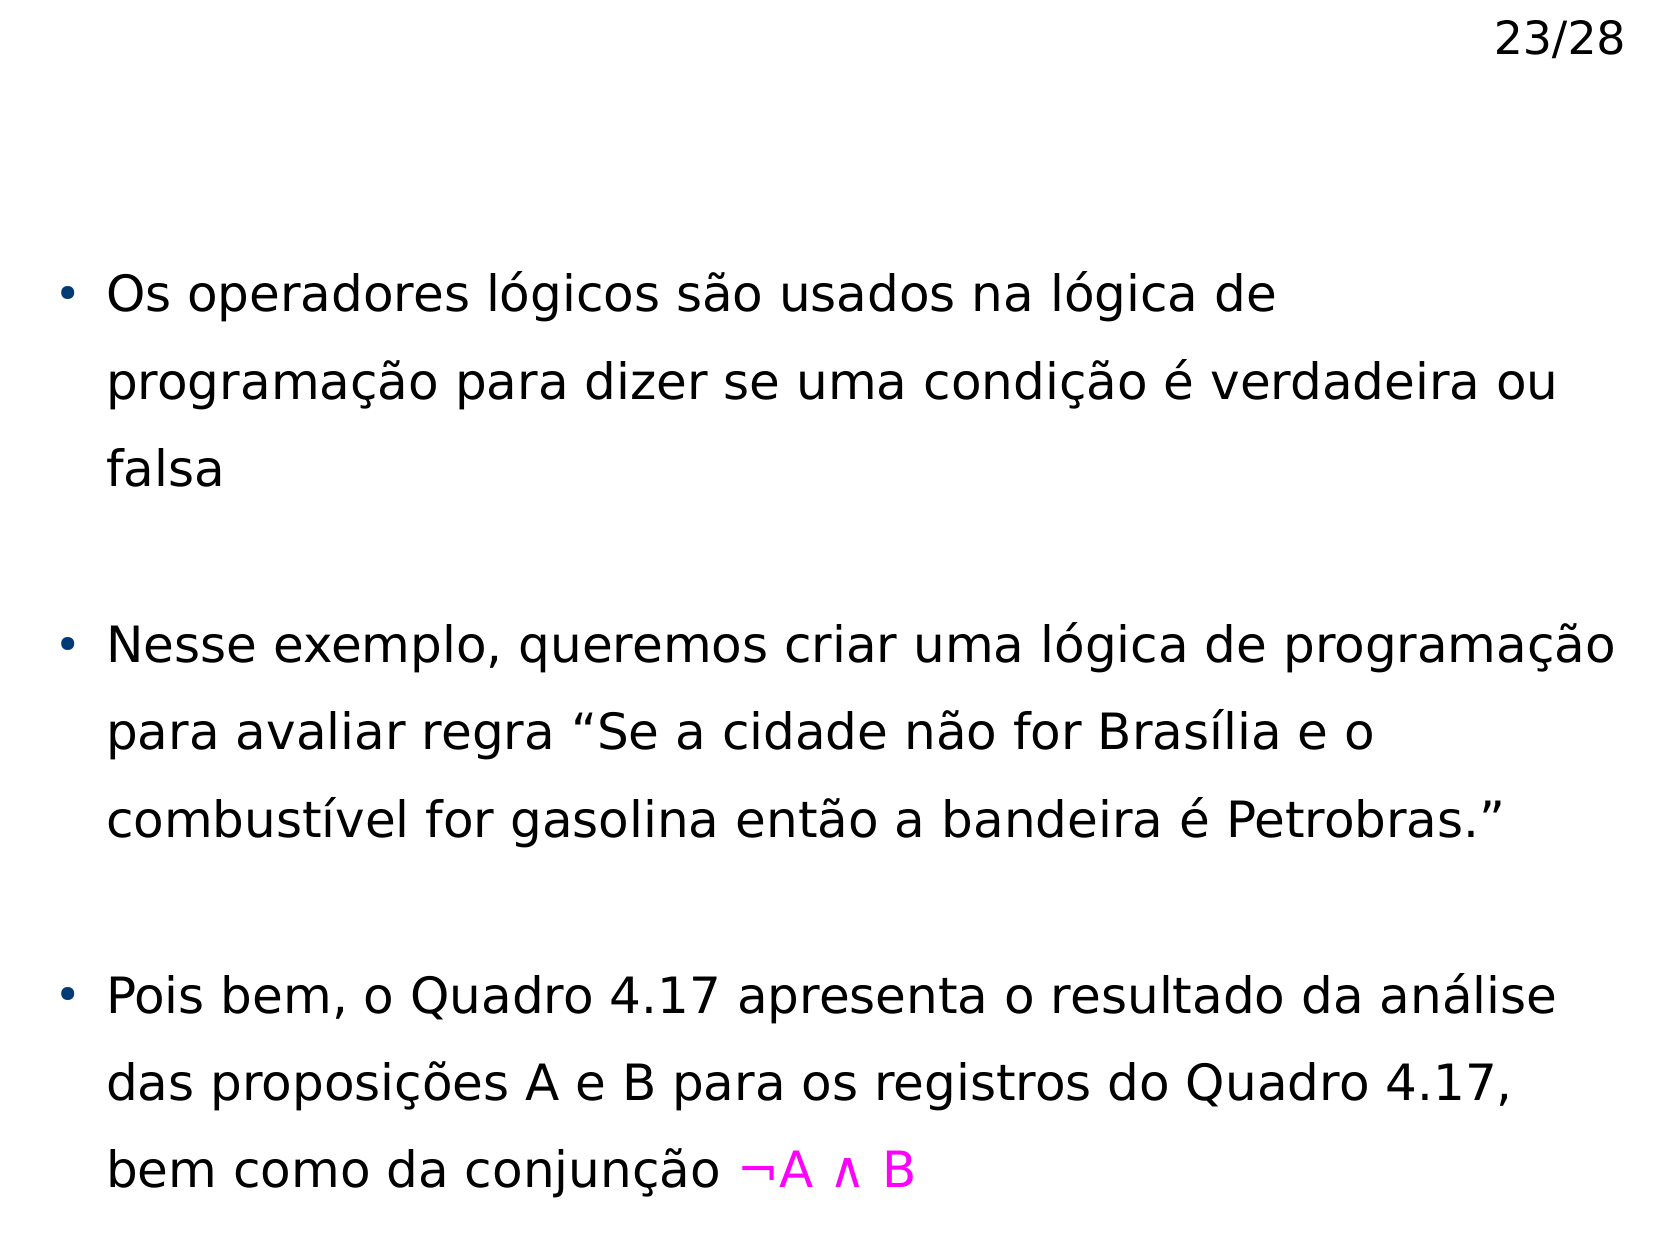

23
#
Os operadores lógicos são usados na lógica de programação para dizer se uma condição é verdadeira ou falsa
Nesse exemplo, queremos criar uma lógica de programação para avaliar regra “Se a cidade não for Brasília e o combustível for gasolina então a bandeira é Petrobras.”
Pois bem, o Quadro 4.17 apresenta o resultado da análise das proposições A e B para os registros do Quadro 4.17, bem como da conjunção ¬A ∧ B